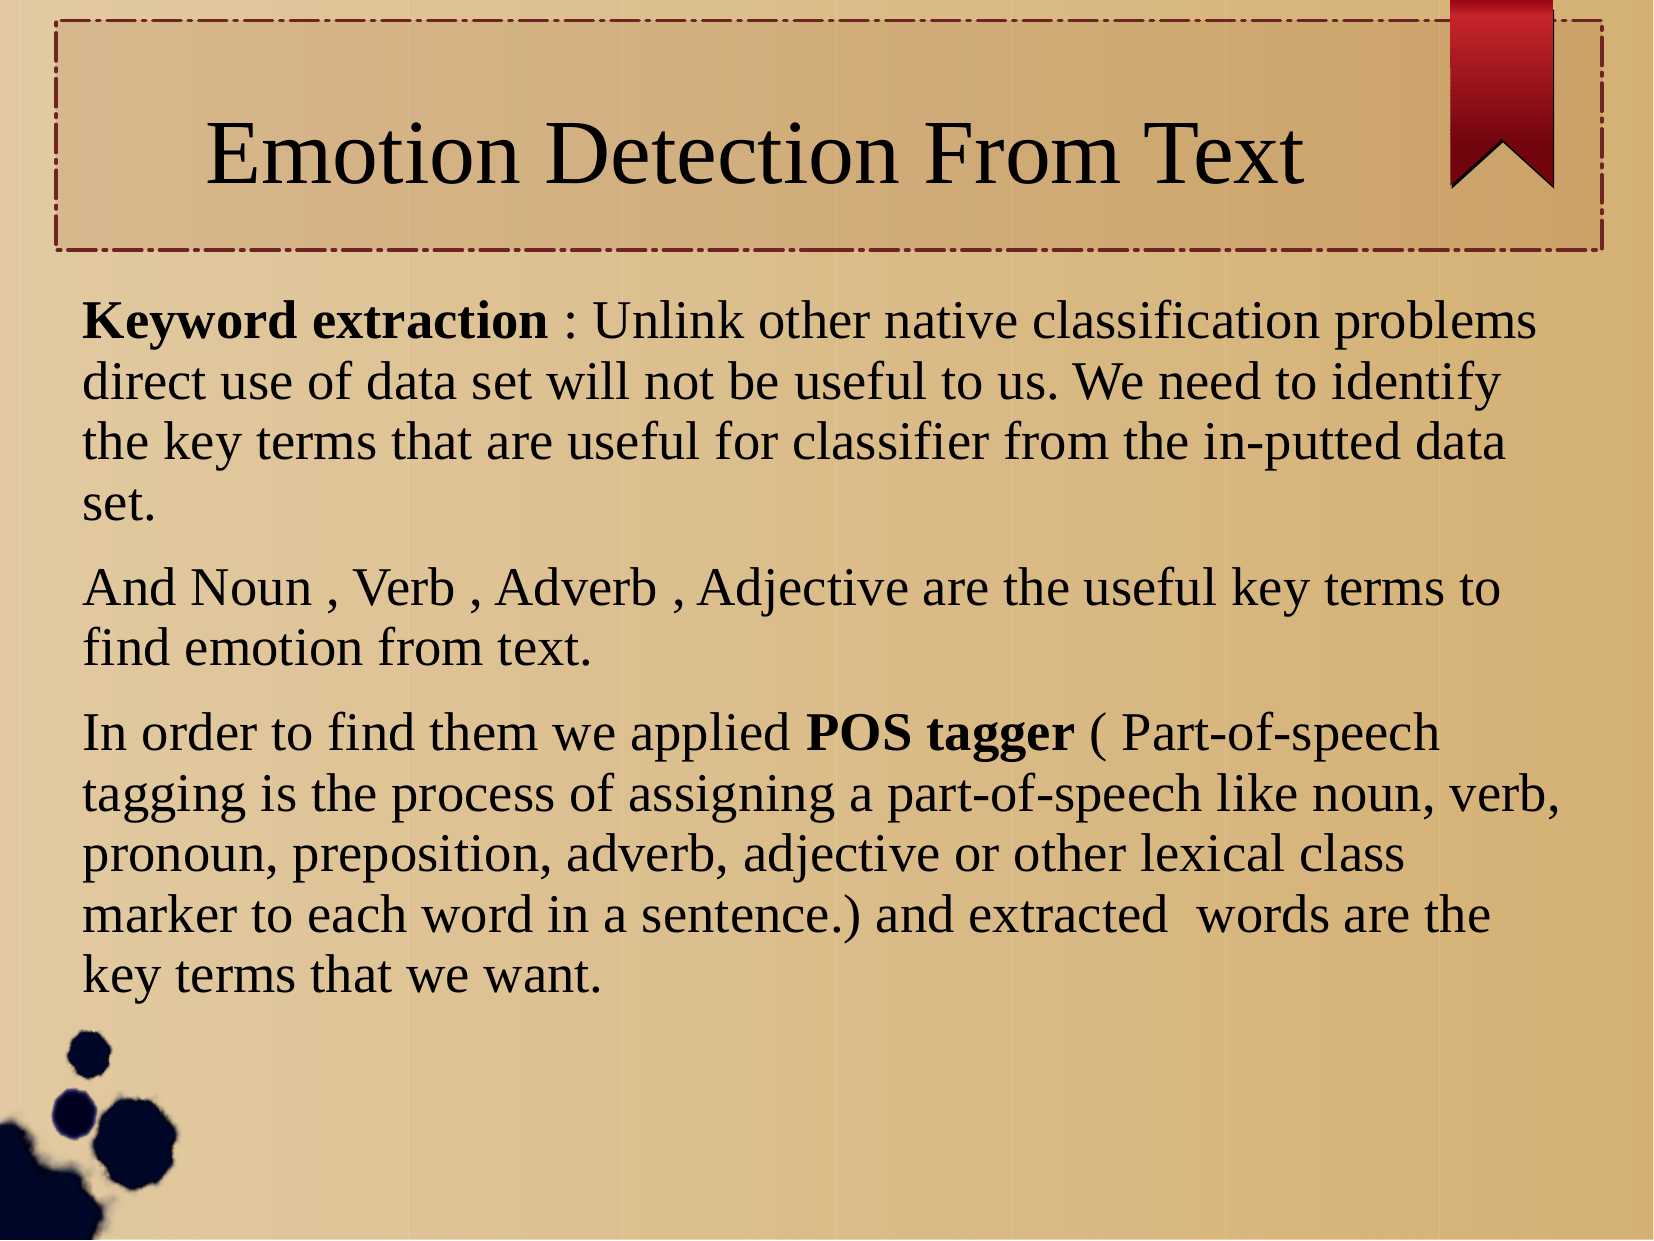

# Emotion Detection From Text
Keyword extraction : Unlink other native classification problems direct use of data set will not be useful to us. We need to identify the key terms that are useful for classifier from the in-putted data set.
And Noun , Verb , Adverb , Adjective are the useful key terms to find emotion from text.
In order to find them we applied POS tagger ( Part-of-speech tagging is the process of assigning a part-of-speech like noun, verb, pronoun, preposition, adverb, adjective or other lexical class marker to each word in a sentence.) and extracted words are the key terms that we want.